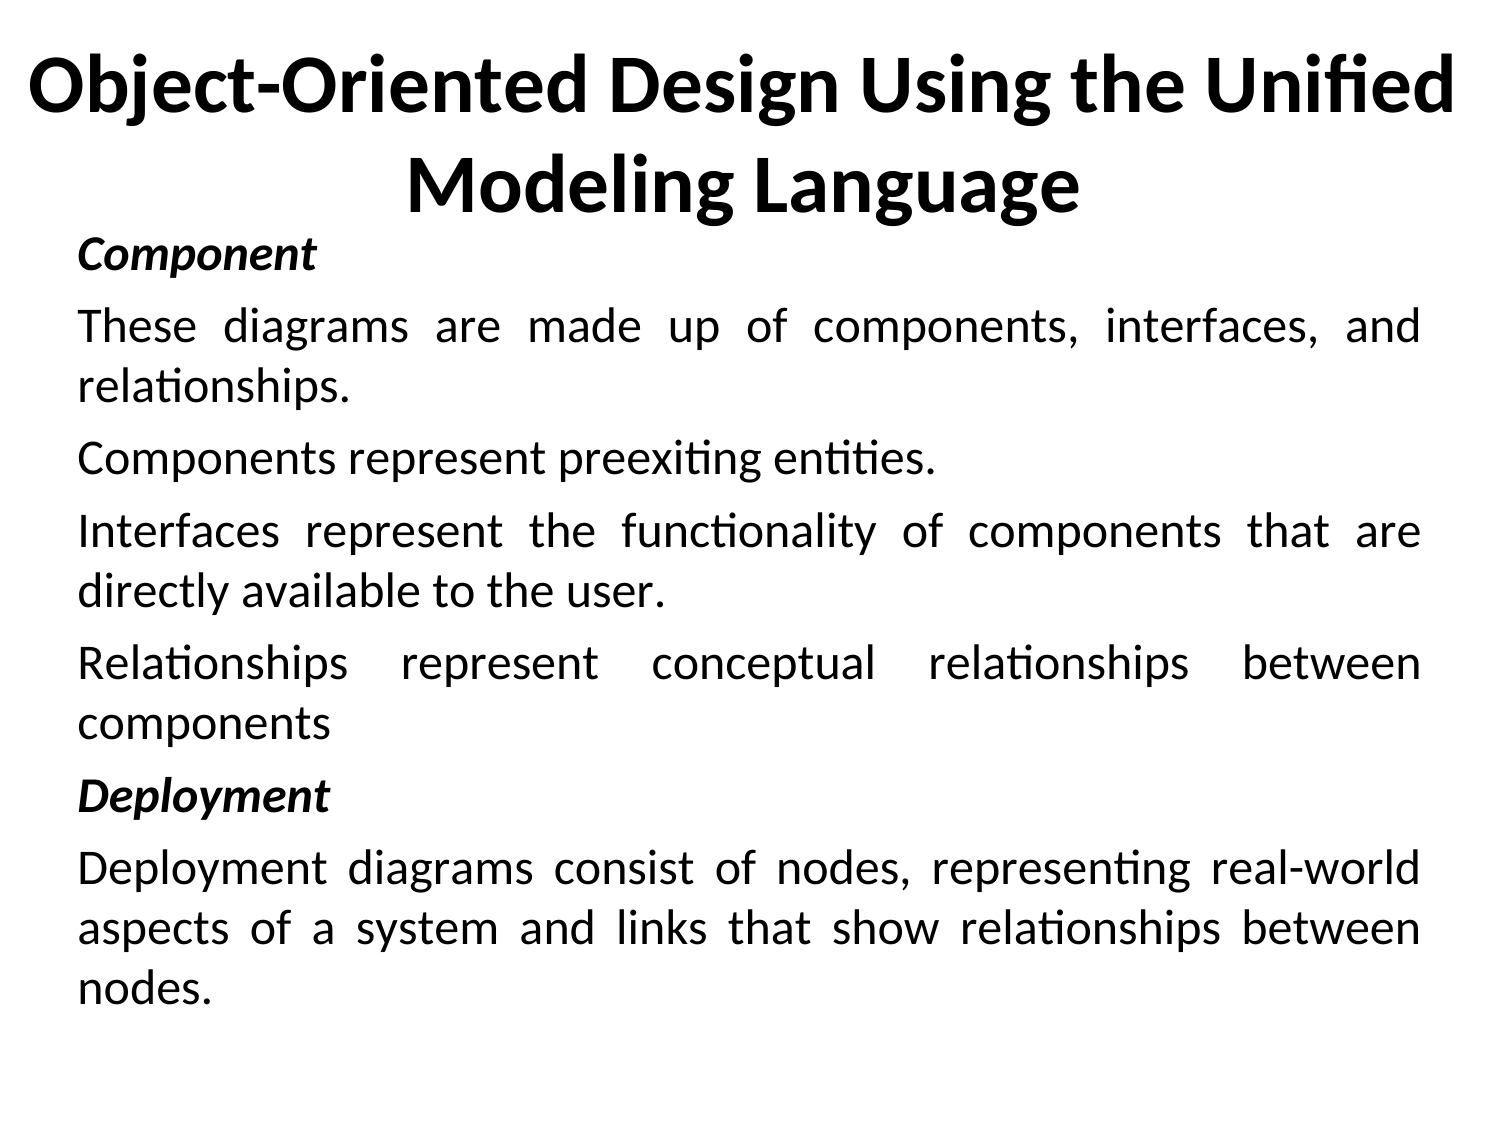

# Object-Oriented Design Using the Unified Modeling Language
Component
These diagrams are made up of components, interfaces, and relationships.
Components represent preexiting entities.
Interfaces represent the functionality of components that are directly available to the user.
Relationships represent conceptual relationships between components
Deployment
Deployment diagrams consist of nodes, representing real-world aspects of a system and links that show relationships between nodes.